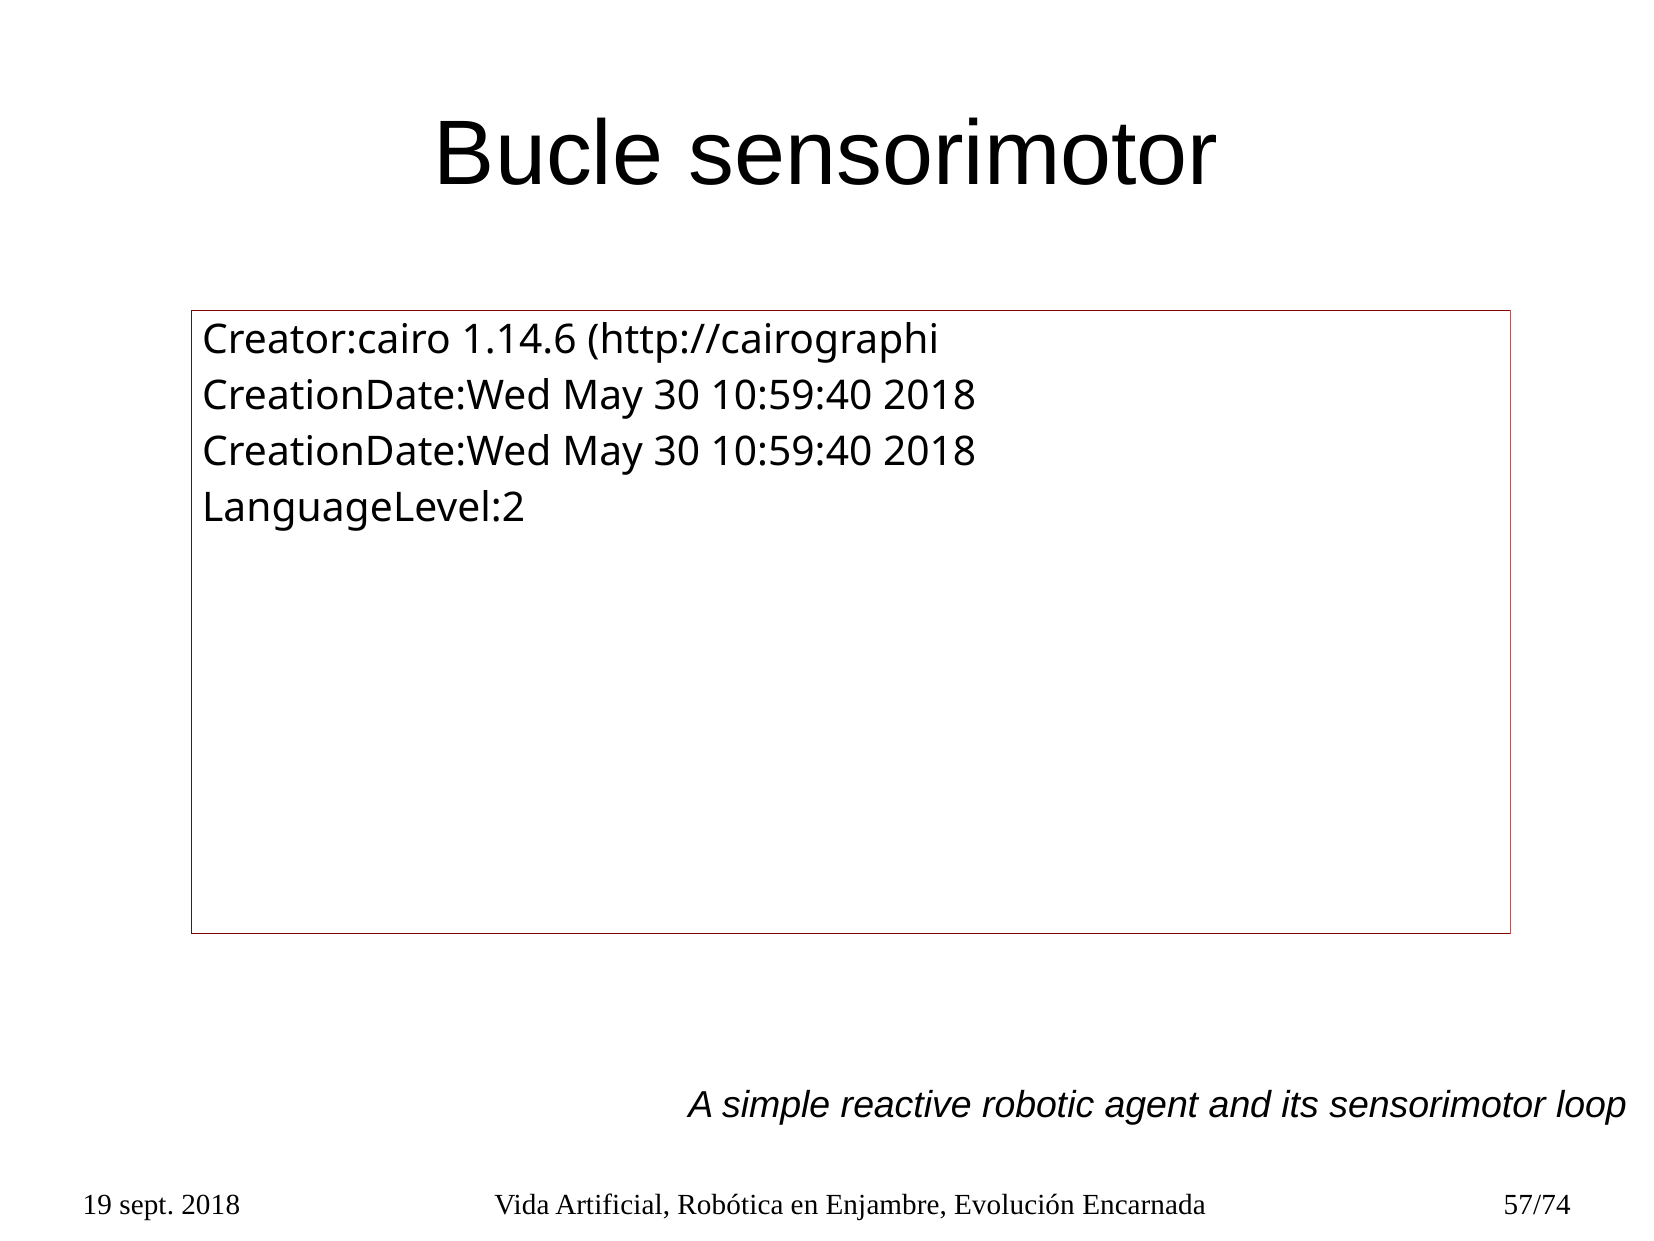

# Bucle sensorimotor
A simple reactive robotic agent and its sensorimotor loop
19 sept. 2018
Vida Artificial, Robótica en Enjambre, Evolución Encarnada
57